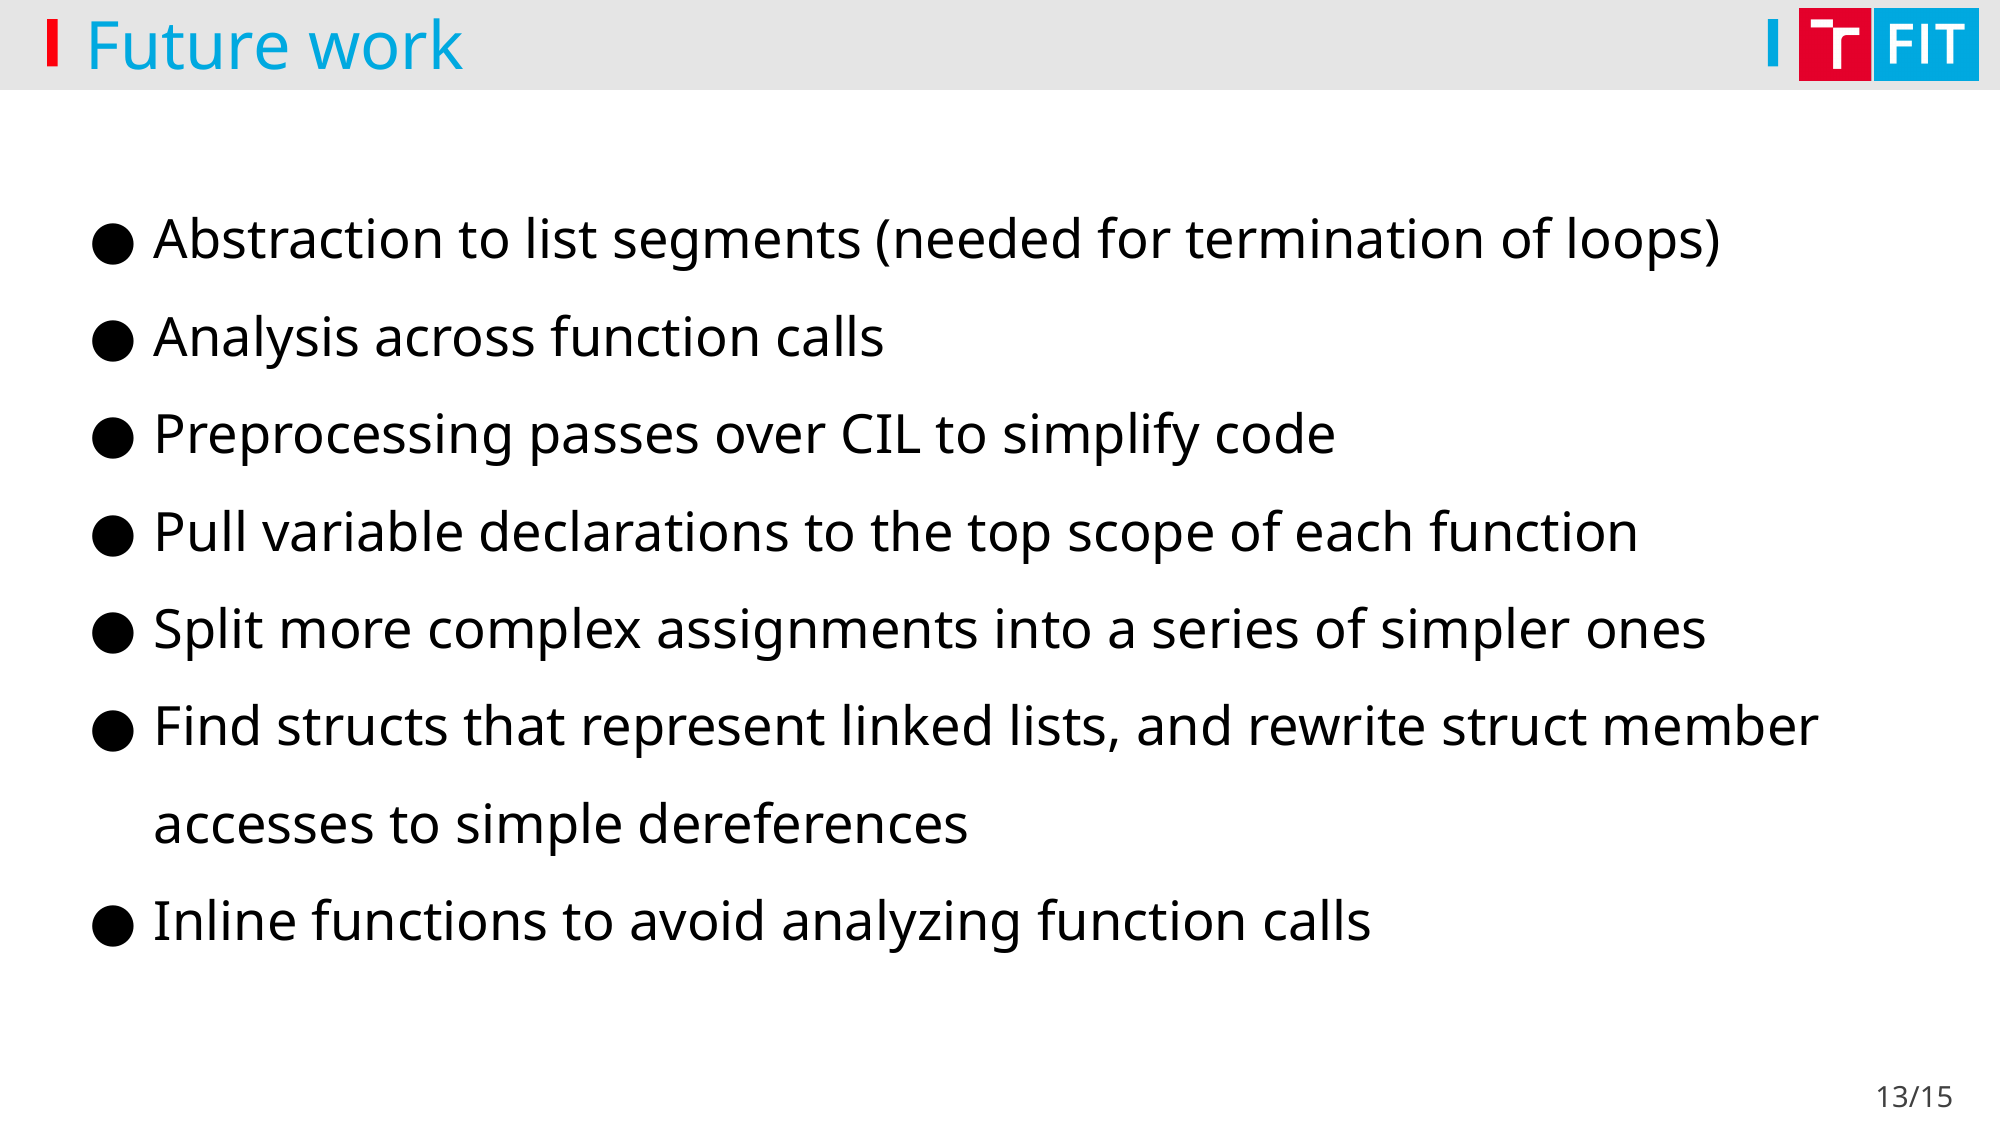

# Future work
Abstraction to list segments (needed for termination of loops)
Analysis across function calls
Preprocessing passes over CIL to simplify code
Pull variable declarations to the top scope of each function
Split more complex assignments into a series of simpler ones
Find structs that represent linked lists, and rewrite struct member accesses to simple dereferences
Inline functions to avoid analyzing function calls